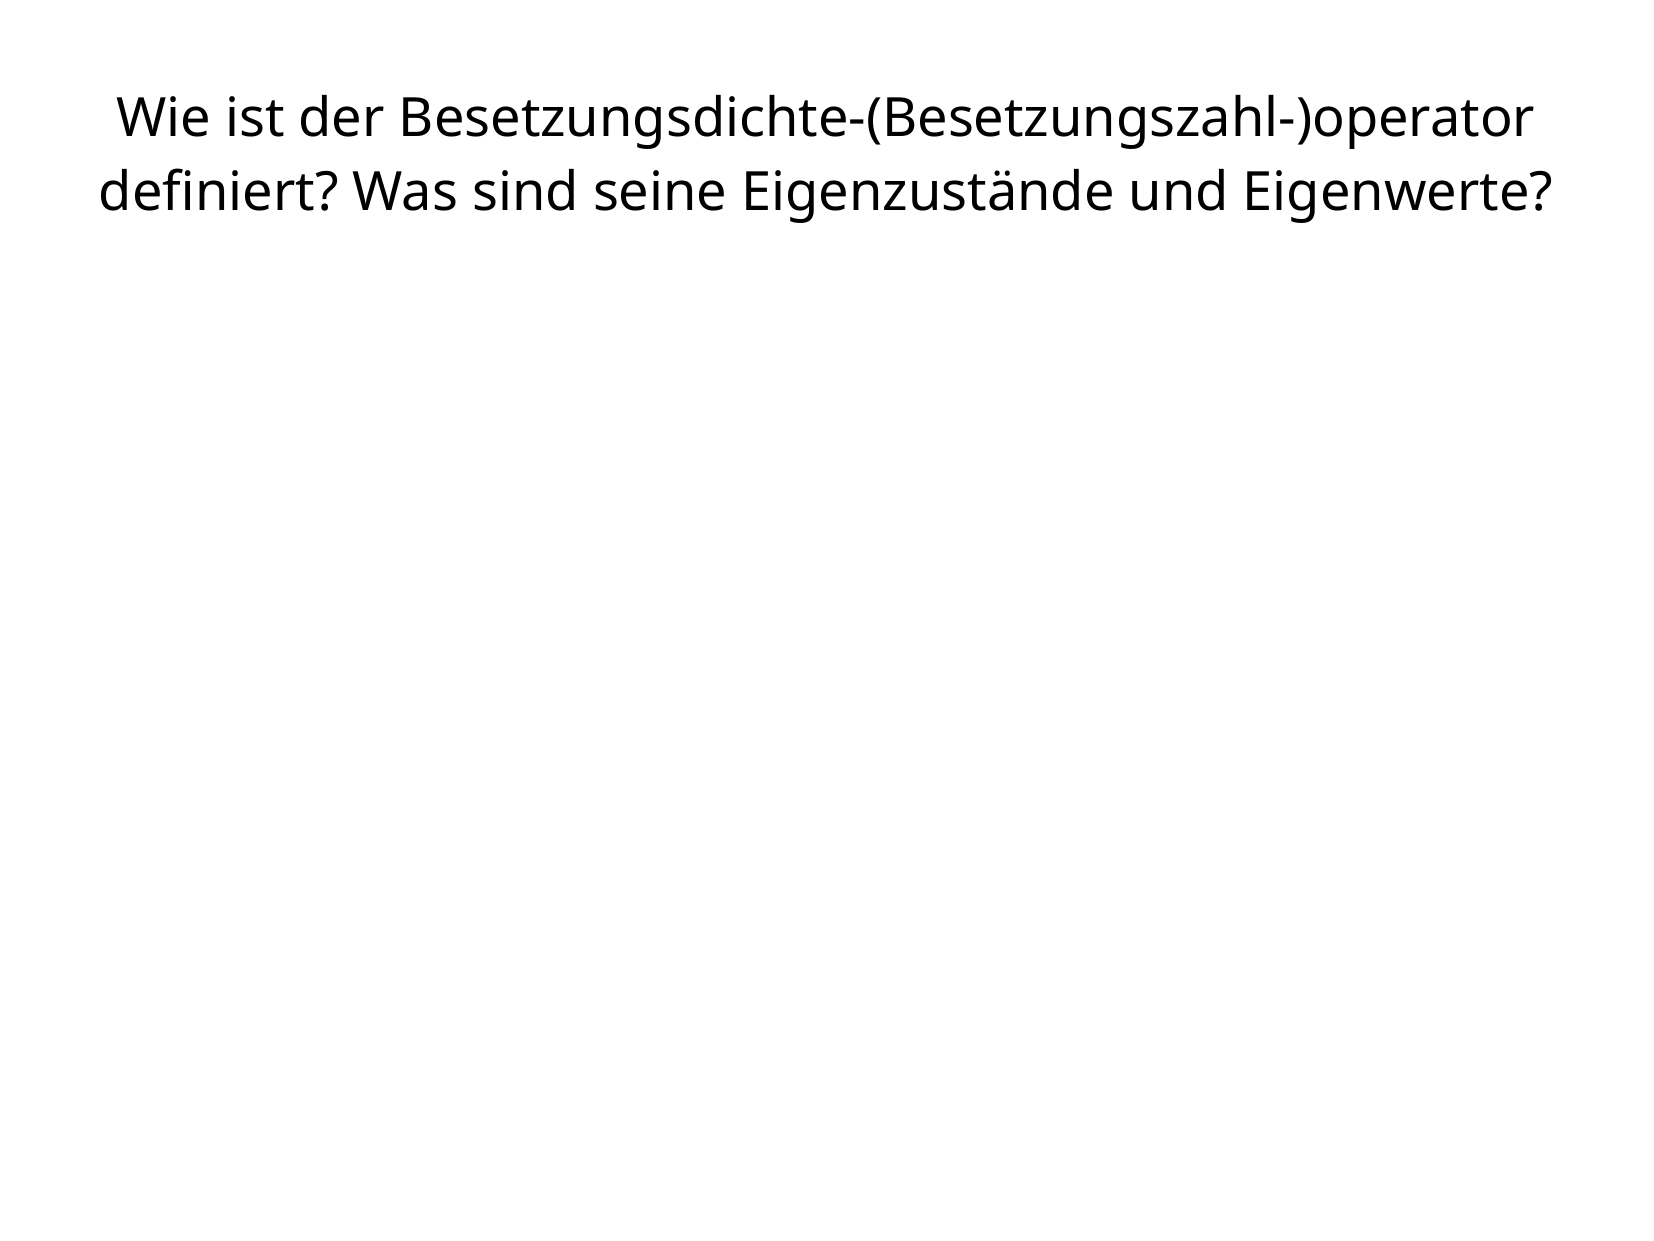

# Wie ist der Besetzungsdichte-(Besetzungszahl-)operator definiert? Was sind seine Eigenzustände und Eigenwerte?